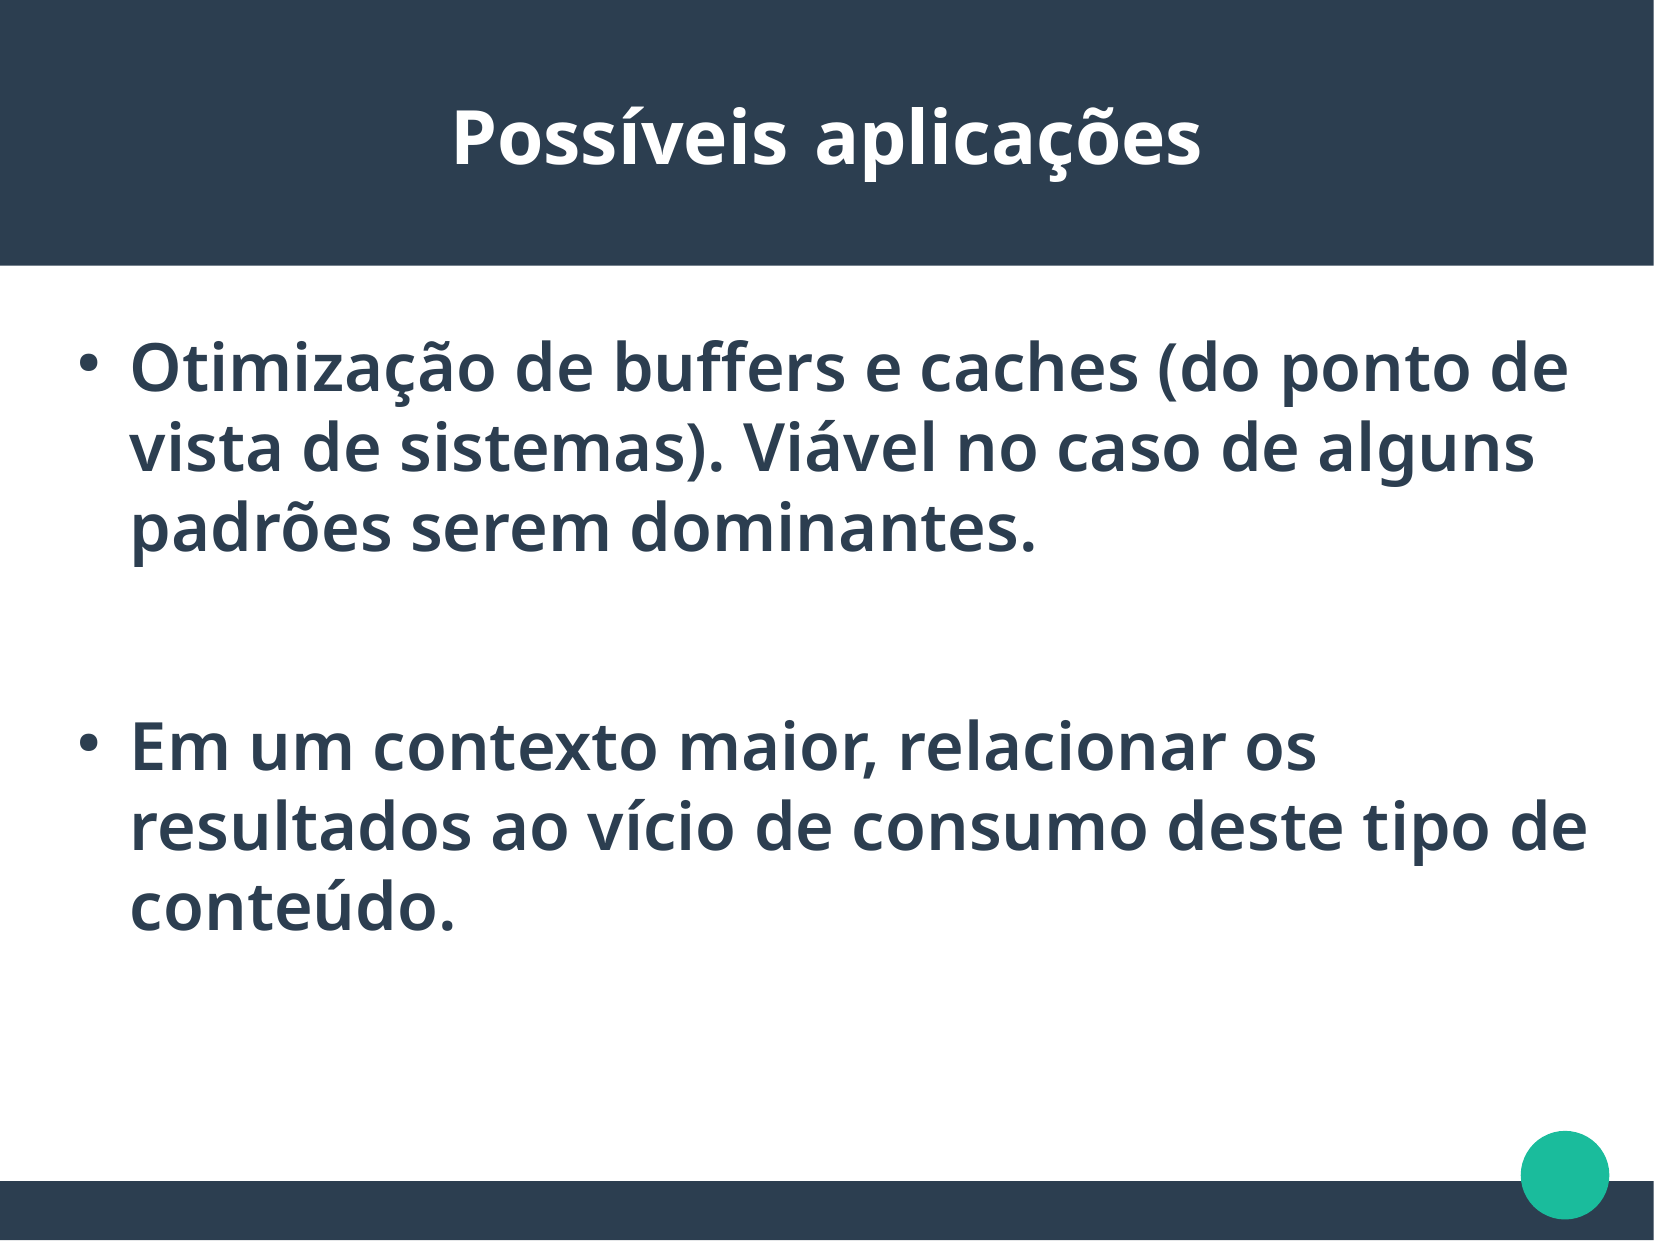

# Possíveis aplicações
Otimização de buffers e caches (do ponto de vista de sistemas). Viável no caso de alguns padrões serem dominantes.
Em um contexto maior, relacionar os resultados ao vício de consumo deste tipo de conteúdo.